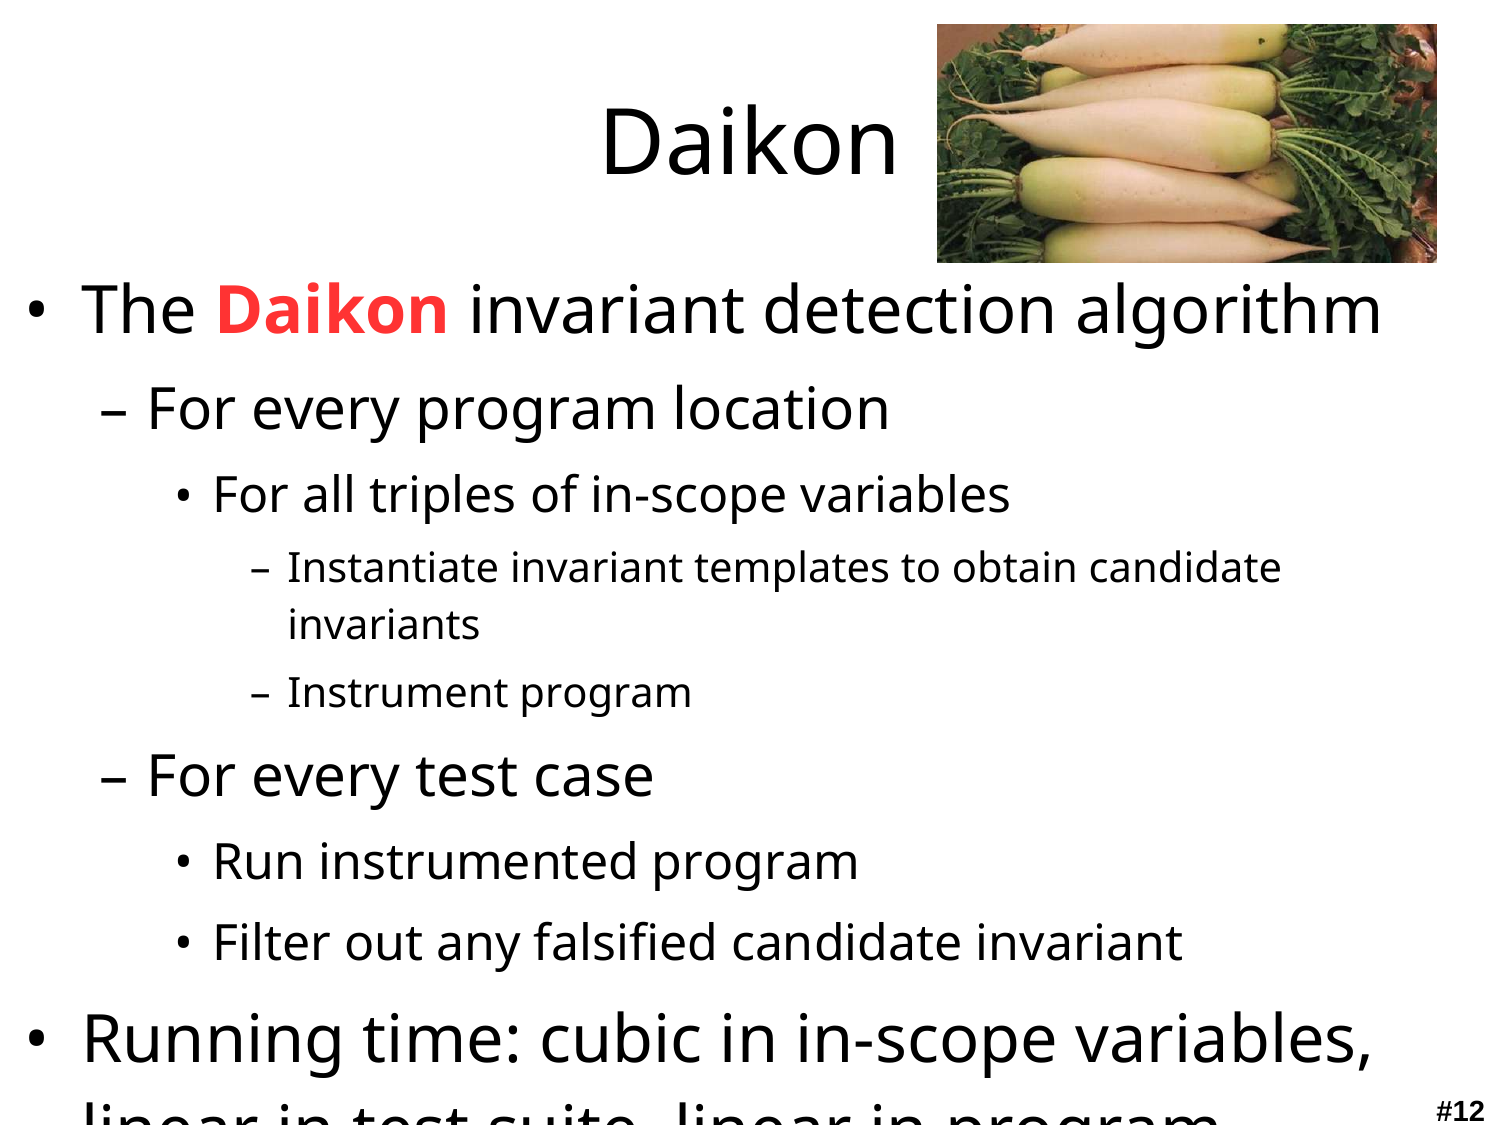

# Daikon
The Daikon invariant detection algorithm
For every program location
For all triples of in-scope variables
Instantiate invariant templates to obtain candidate invariants
Instrument program
For every test case
Run instrumented program
Filter out any falsified candidate invariant
Running time: cubic in in-scope variables, linear in test suite, linear in program
12